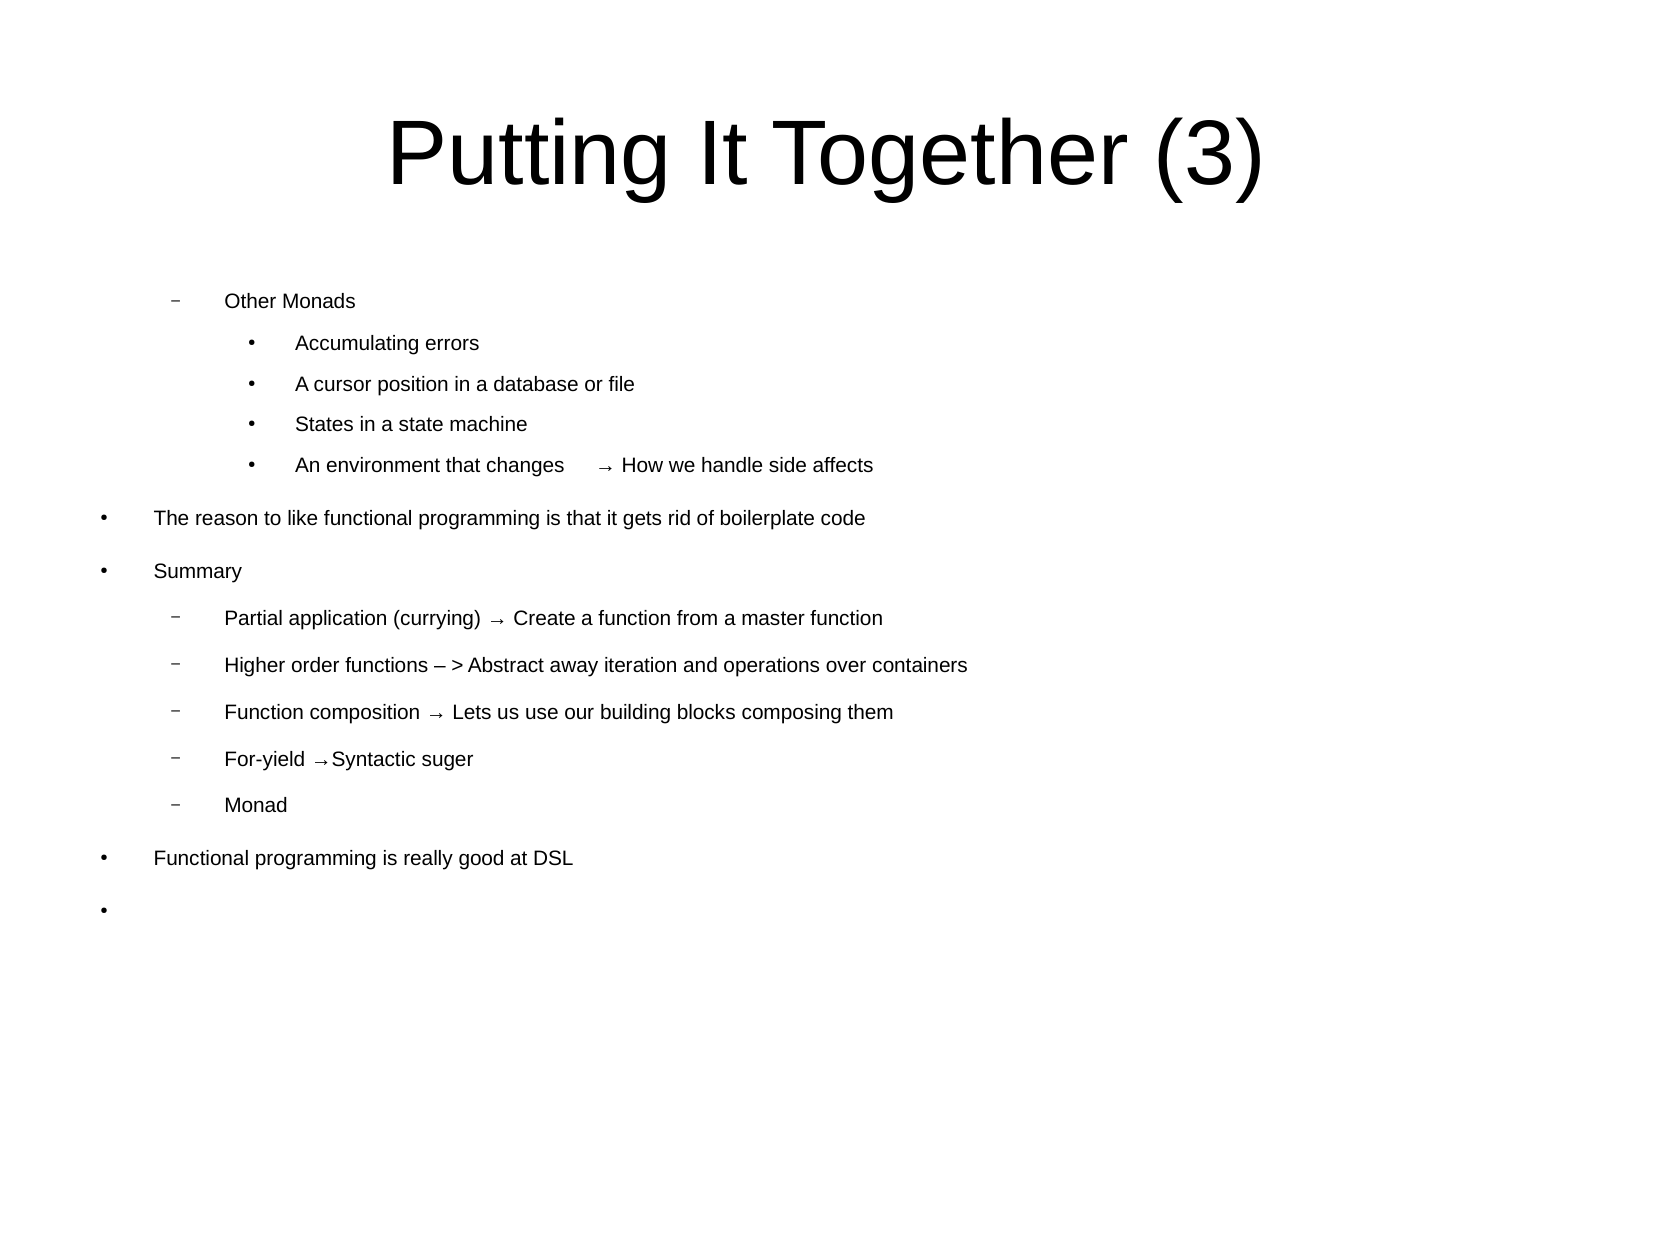

# Putting It Together (3)
Other Monads
Accumulating errors
A cursor position in a database or file
States in a state machine
An environment that changes	→ How we handle side affects
The reason to like functional programming is that it gets rid of boilerplate code
Summary
Partial application (currying) → Create a function from a master function
Higher order functions – > Abstract away iteration and operations over containers
Function composition → Lets us use our building blocks composing them
For-yield →Syntactic suger
Monad
Functional programming is really good at DSL